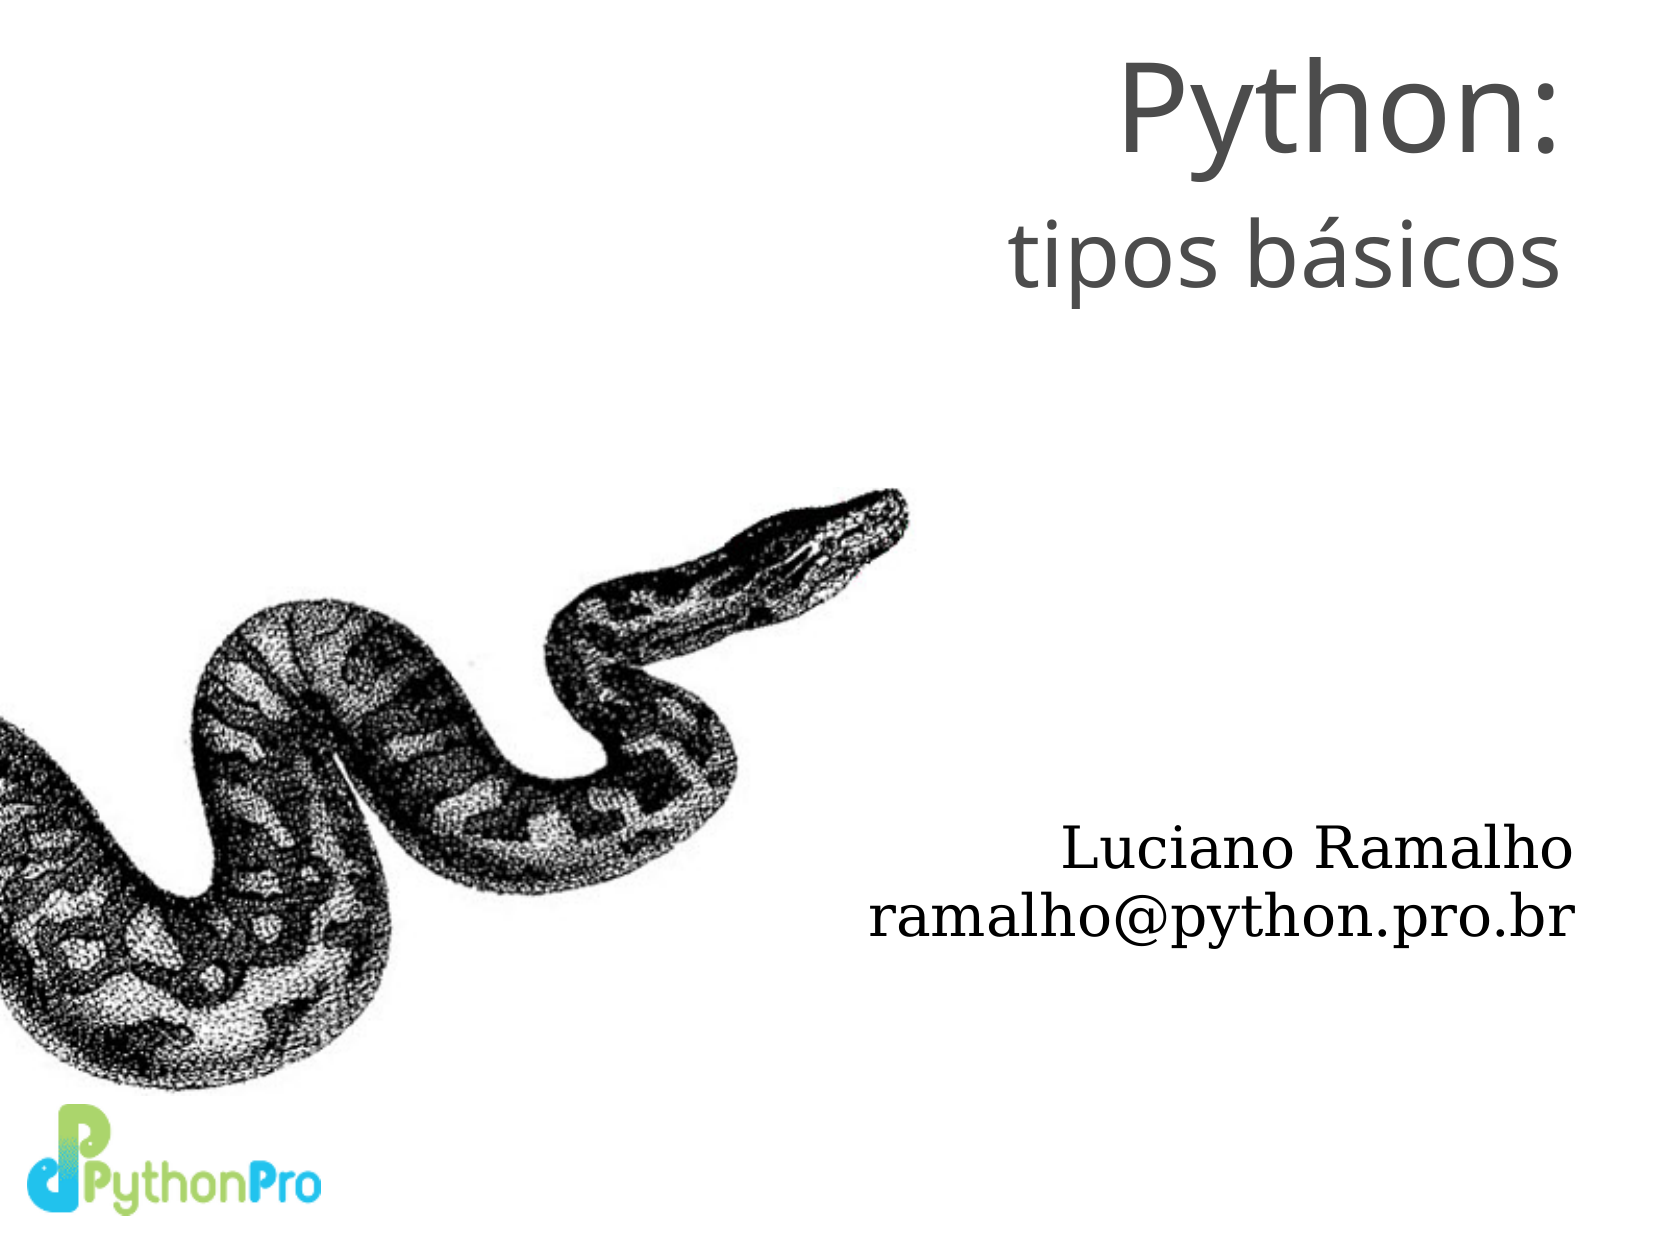

# Python: tipos básicos
Luciano Ramalho
ramalho@python.pro.br